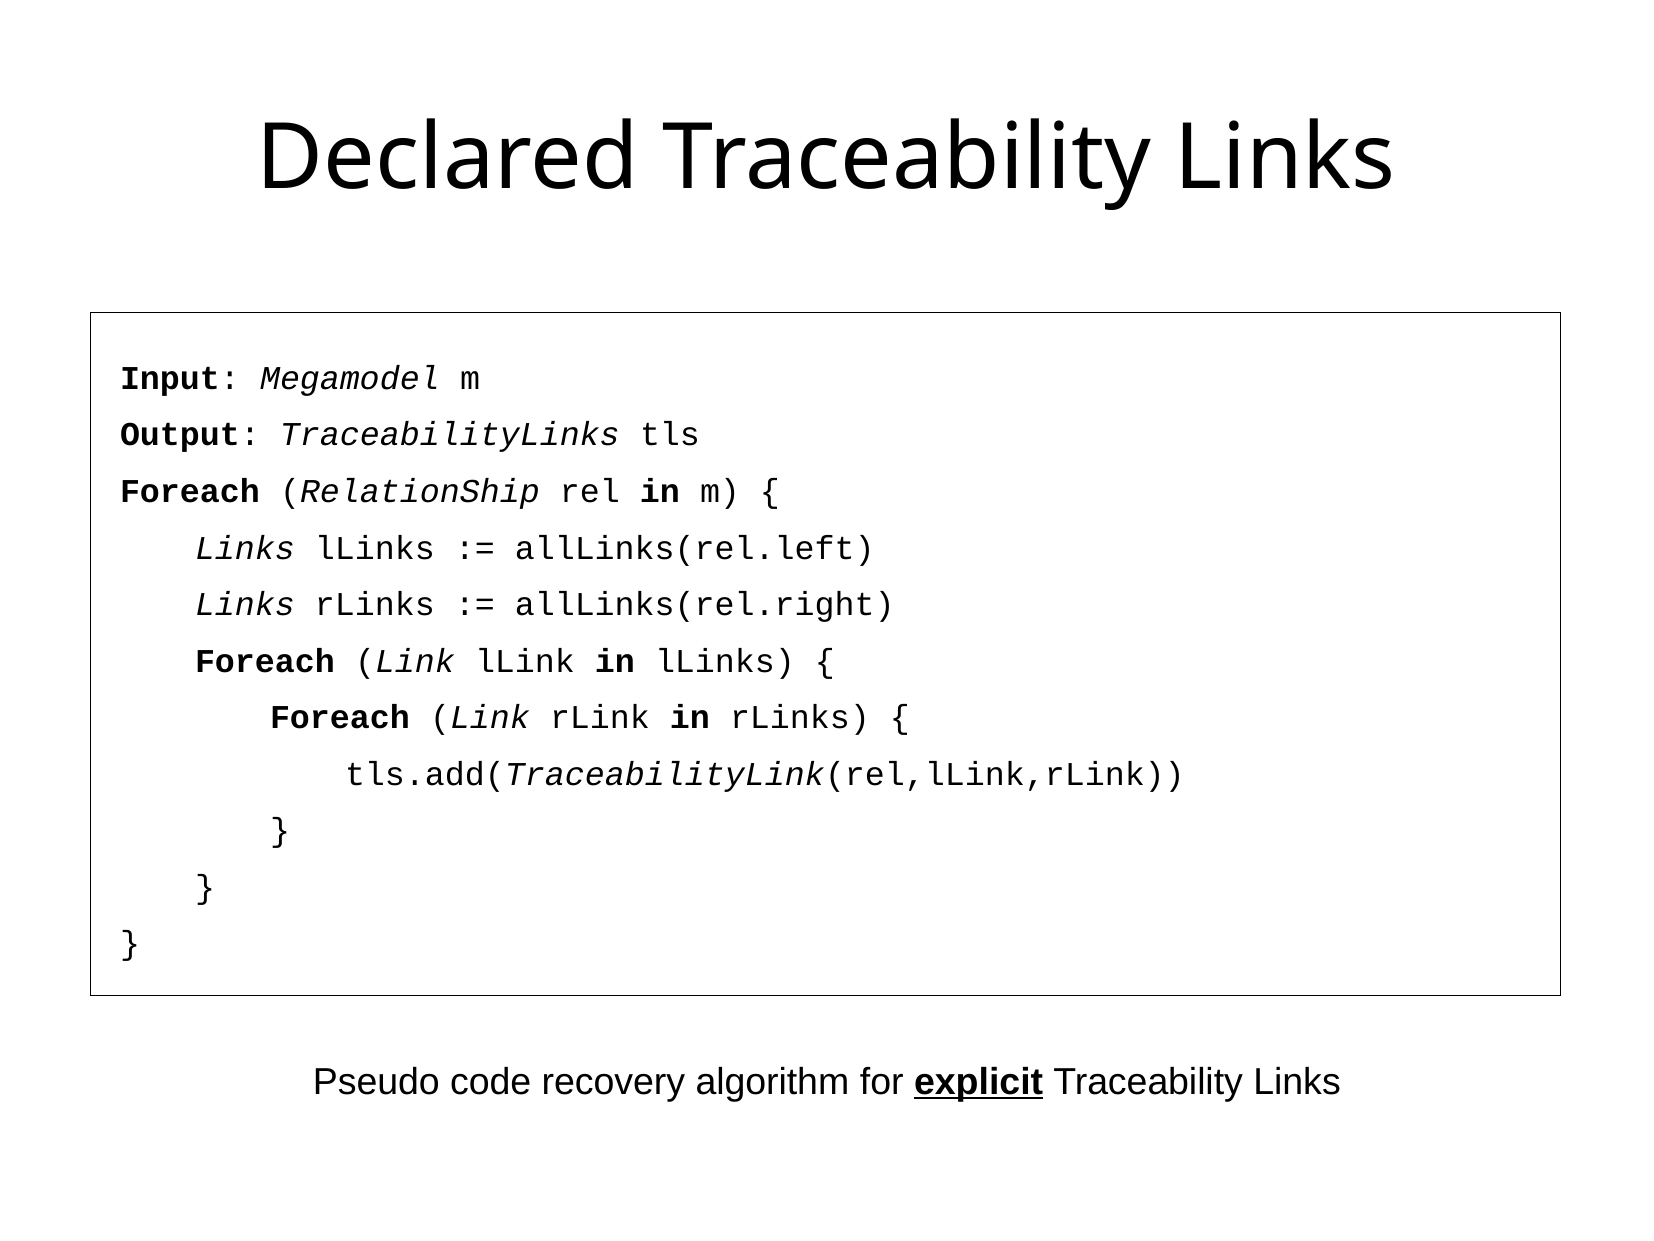

# Declared Traceability Links
Input: Megamodel m
Output: TraceabilityLinks tls
Foreach (RelationShip rel in m) {
	Links lLinks := allLinks(rel.left)
	Links rLinks := allLinks(rel.right)
	Foreach (Link lLink in lLinks) {
		Foreach (Link rLink in rLinks) {
			tls.add(TraceabilityLink(rel,lLink,rLink))
		}
	}
}
Pseudo code recovery algorithm for explicit Traceability Links